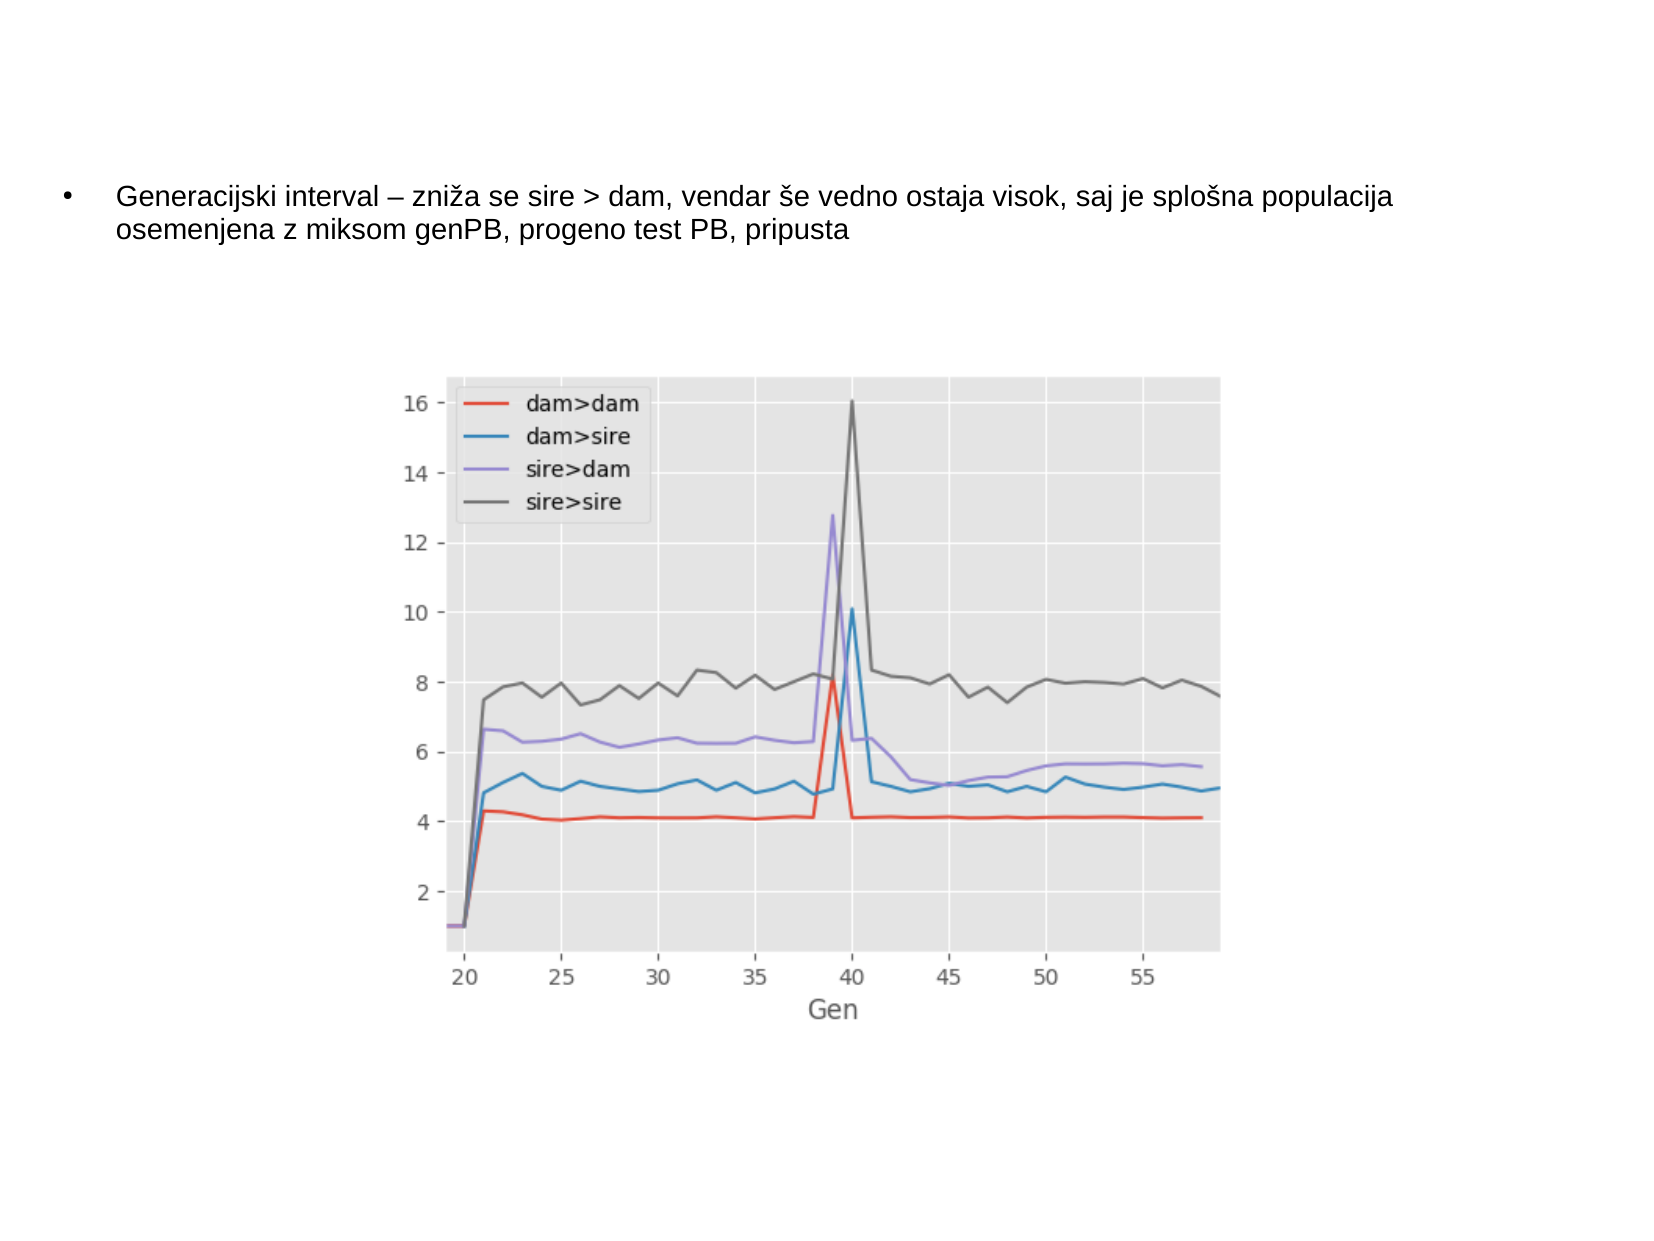

# Generacijski interval – zniža se sire > dam, vendar še vedno ostaja visok, saj je splošna populacija osemenjena z miksom genPB, progeno test PB, pripusta